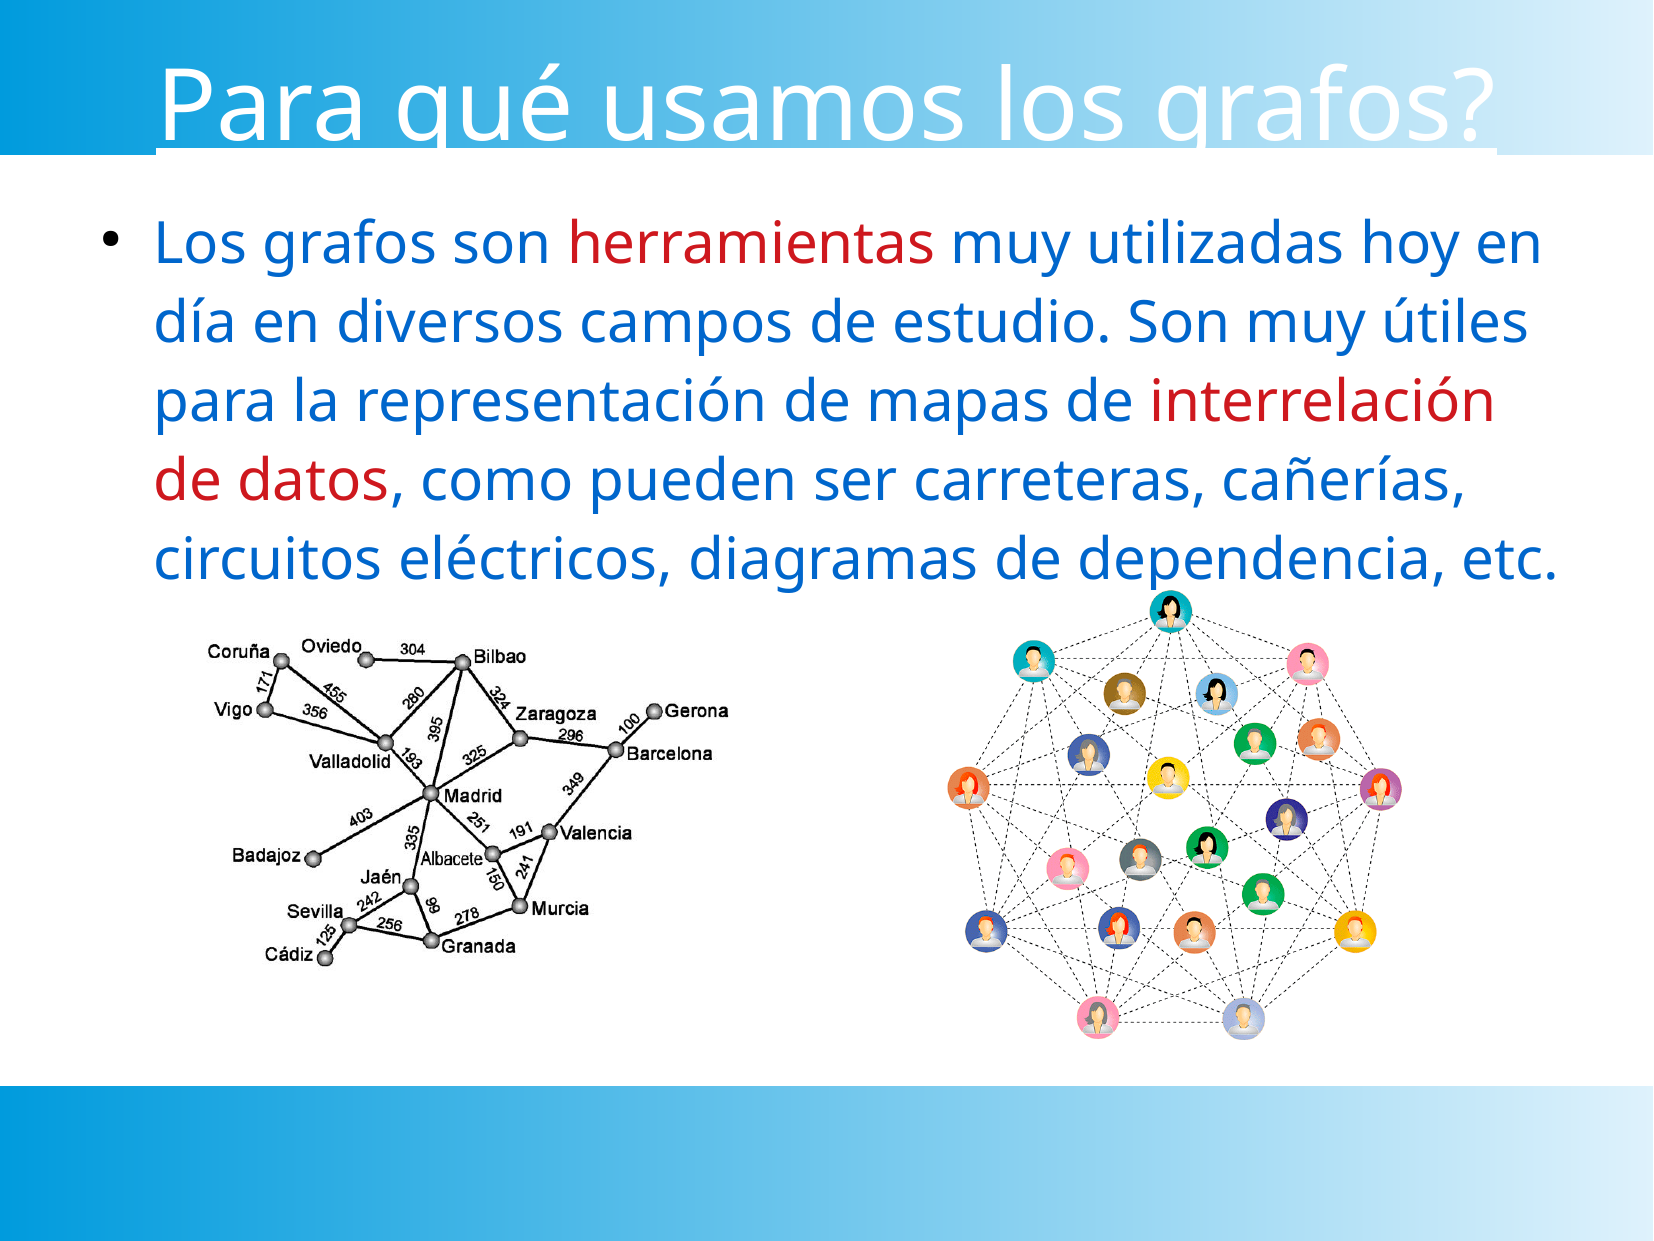

# Para qué usamos los grafos?
Los grafos son herramientas muy utilizadas hoy en día en diversos campos de estudio. Son muy útiles para la representación de mapas de interrelación de datos, como pueden ser carreteras, cañerías, circuitos eléctricos, diagramas de dependencia, etc.